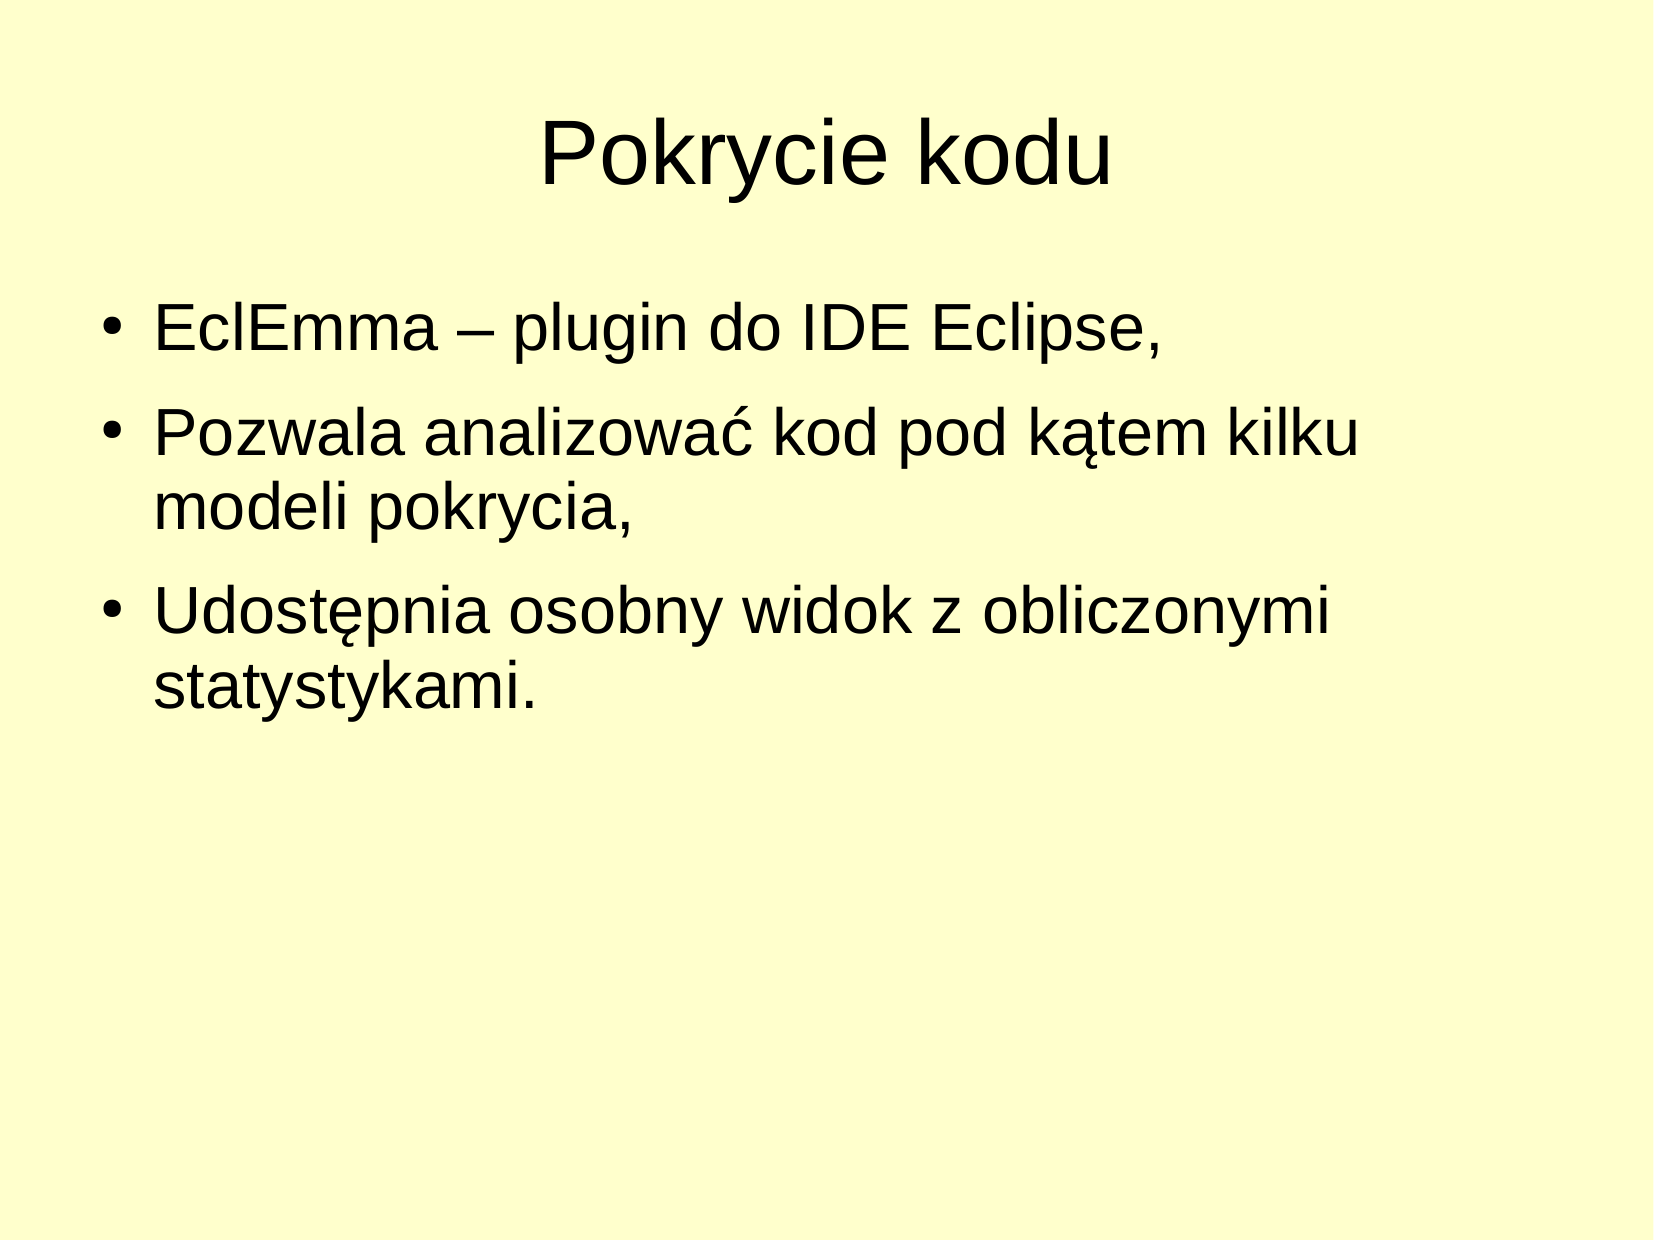

# Pokrycie kodu
EclEmma – plugin do IDE Eclipse,
Pozwala analizować kod pod kątem kilku modeli pokrycia,
Udostępnia osobny widok z obliczonymi statystykami.